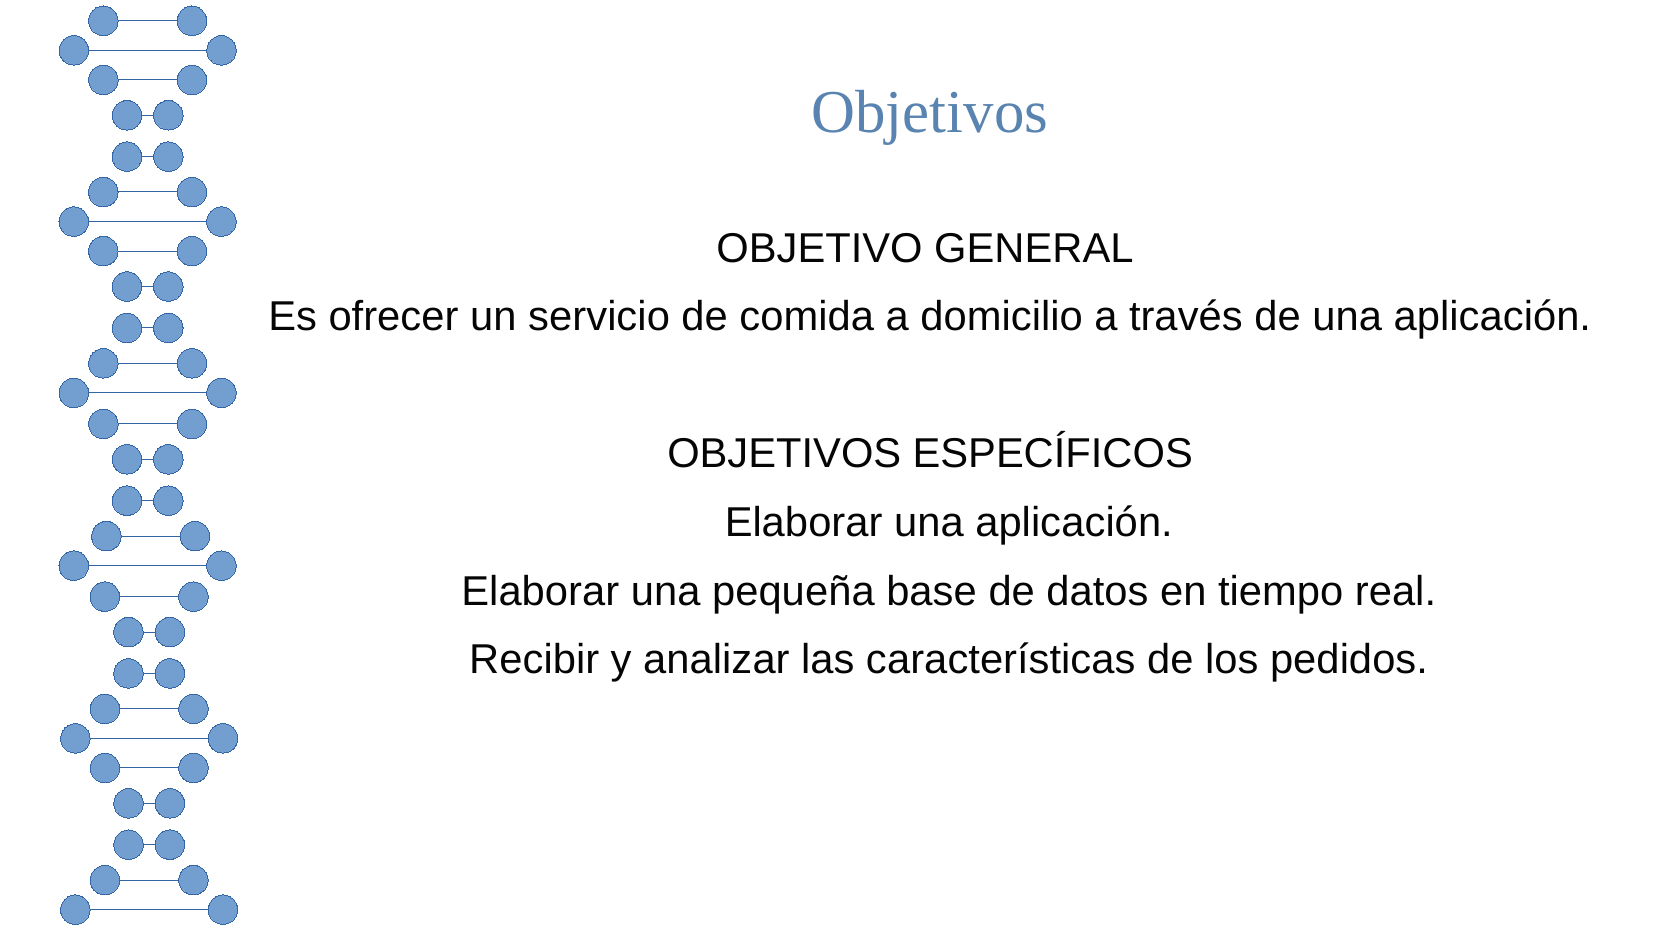

# Objetivos
OBJETIVO GENERAL
Es ofrecer un servicio de comida a domicilio a través de una aplicación.
OBJETIVOS ESPECÍFICOS
Elaborar una aplicación.
Elaborar una pequeña base de datos en tiempo real.
Recibir y analizar las características de los pedidos.